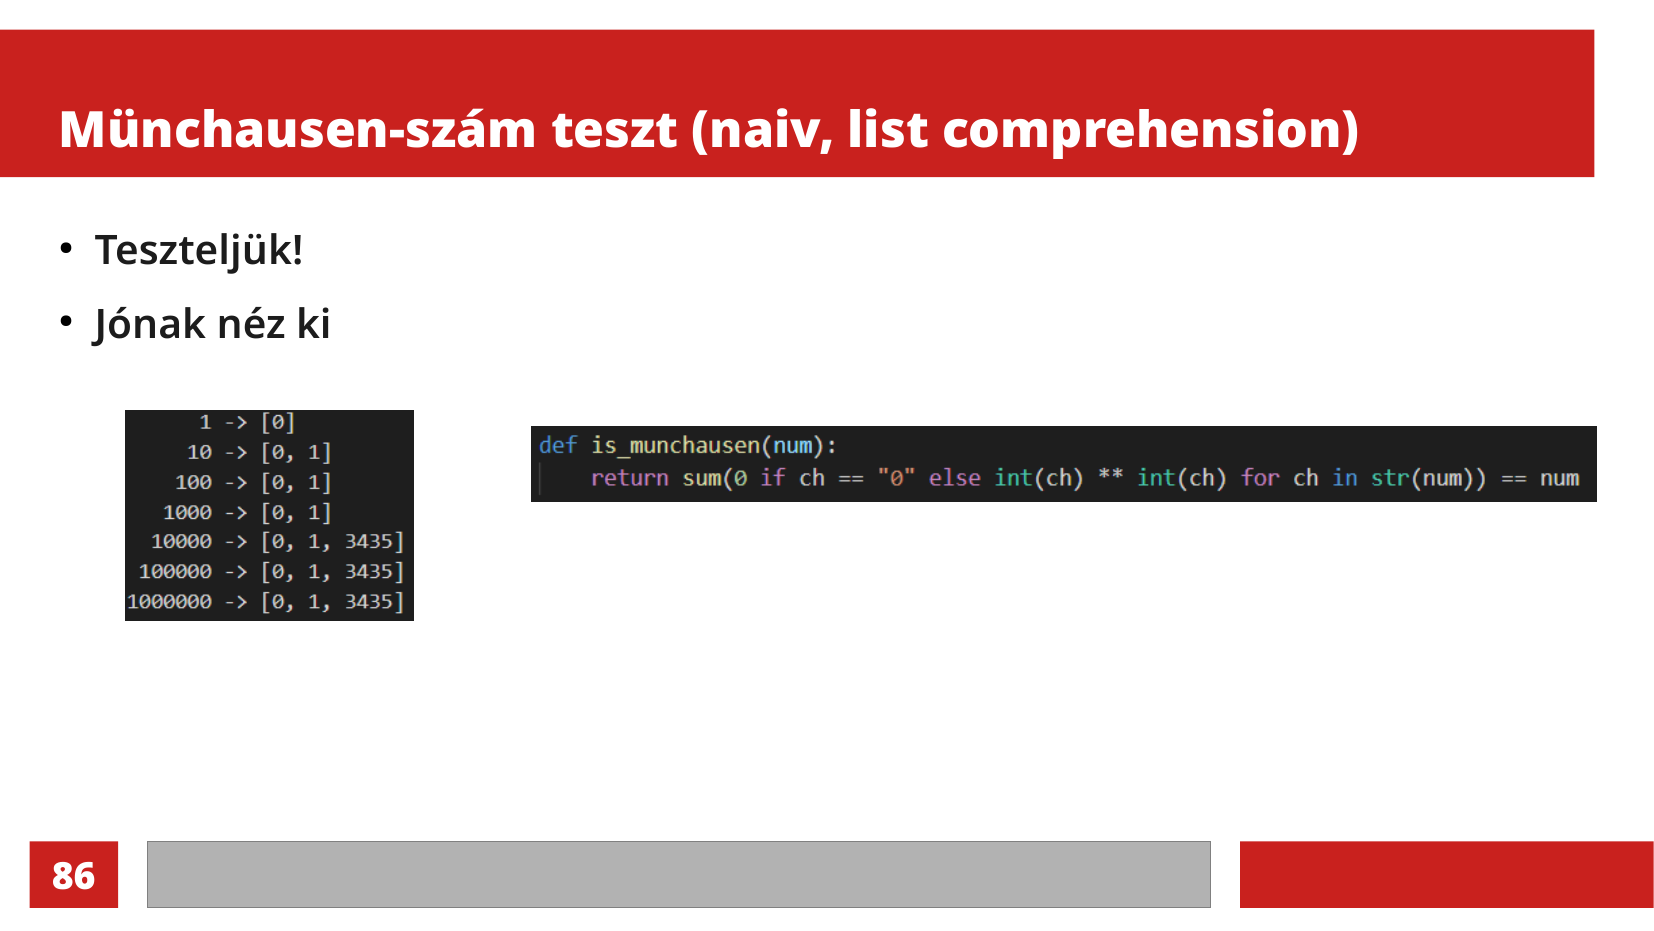

# Münchausen-szám teszt (naiv, list comprehension)
Teszteljük!
Jónak néz ki
86